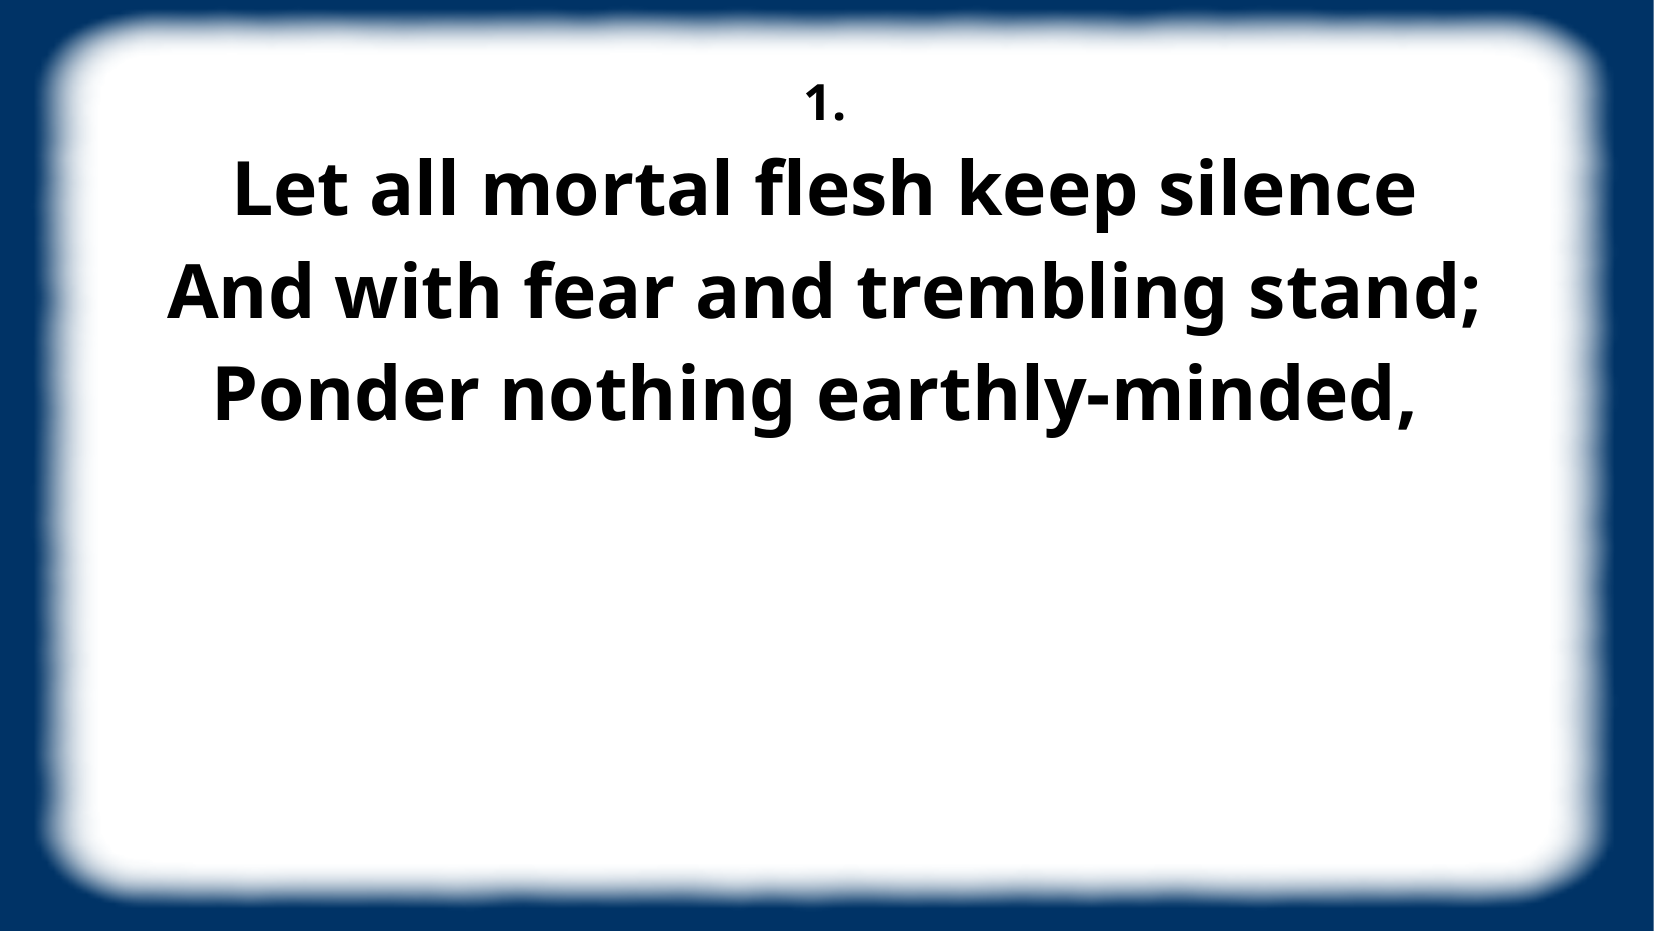

1.
Let all mortal flesh keep silence
And with fear and trembling stand;
Ponder nothing earthly-minded,